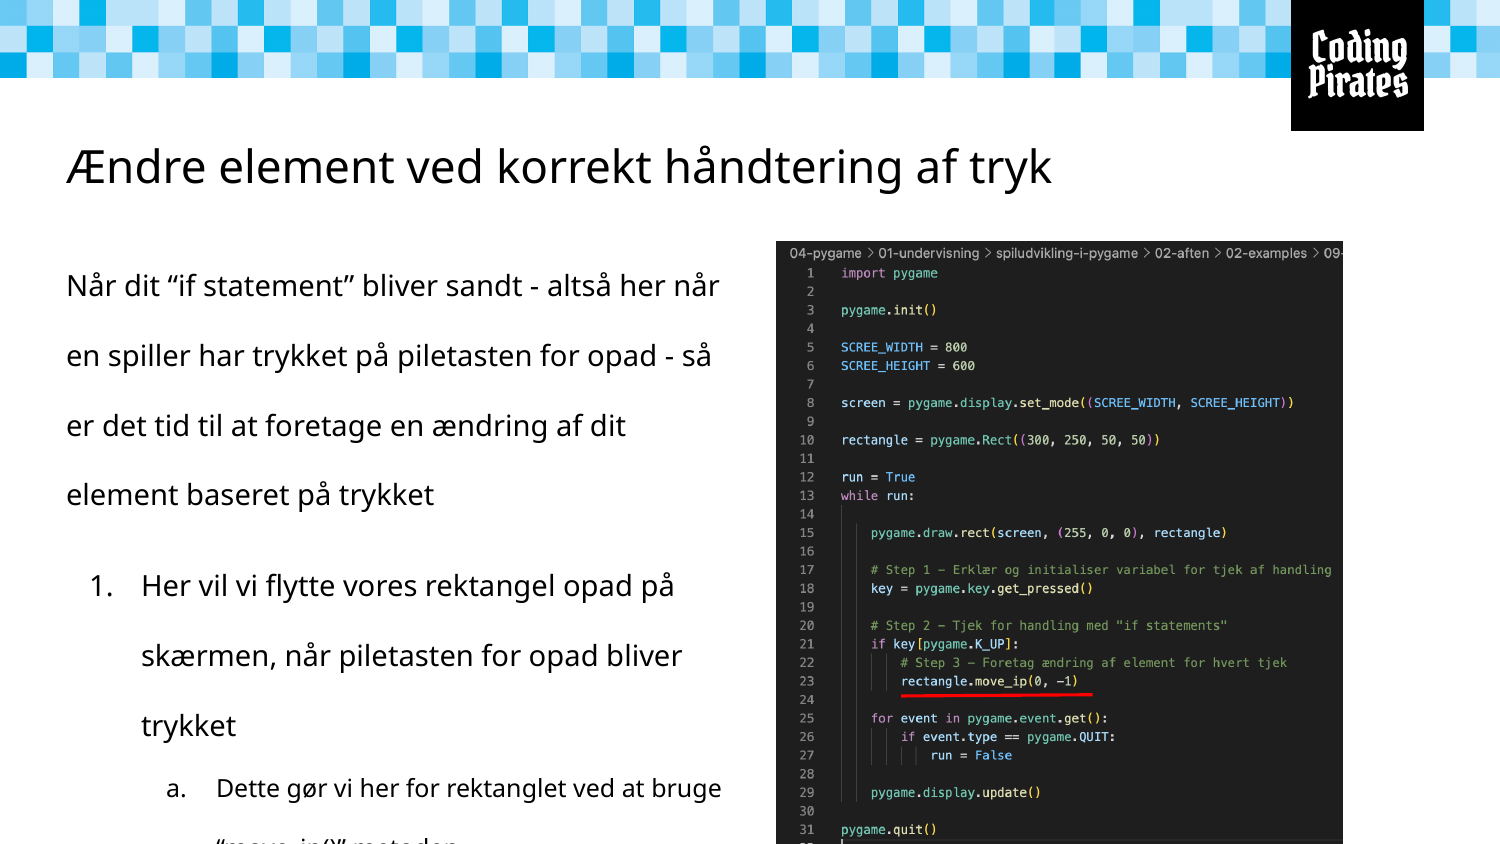

# Ændre element ved korrekt håndtering af tryk
Når dit “if statement” bliver sandt - altså her når en spiller har trykket på piletasten for opad - så er det tid til at foretage en ændring af dit element baseret på trykket
Her vil vi flytte vores rektangel opad på skærmen, når piletasten for opad bliver trykket
Dette gør vi her for rektanglet ved at bruge “move_ip()” metoden